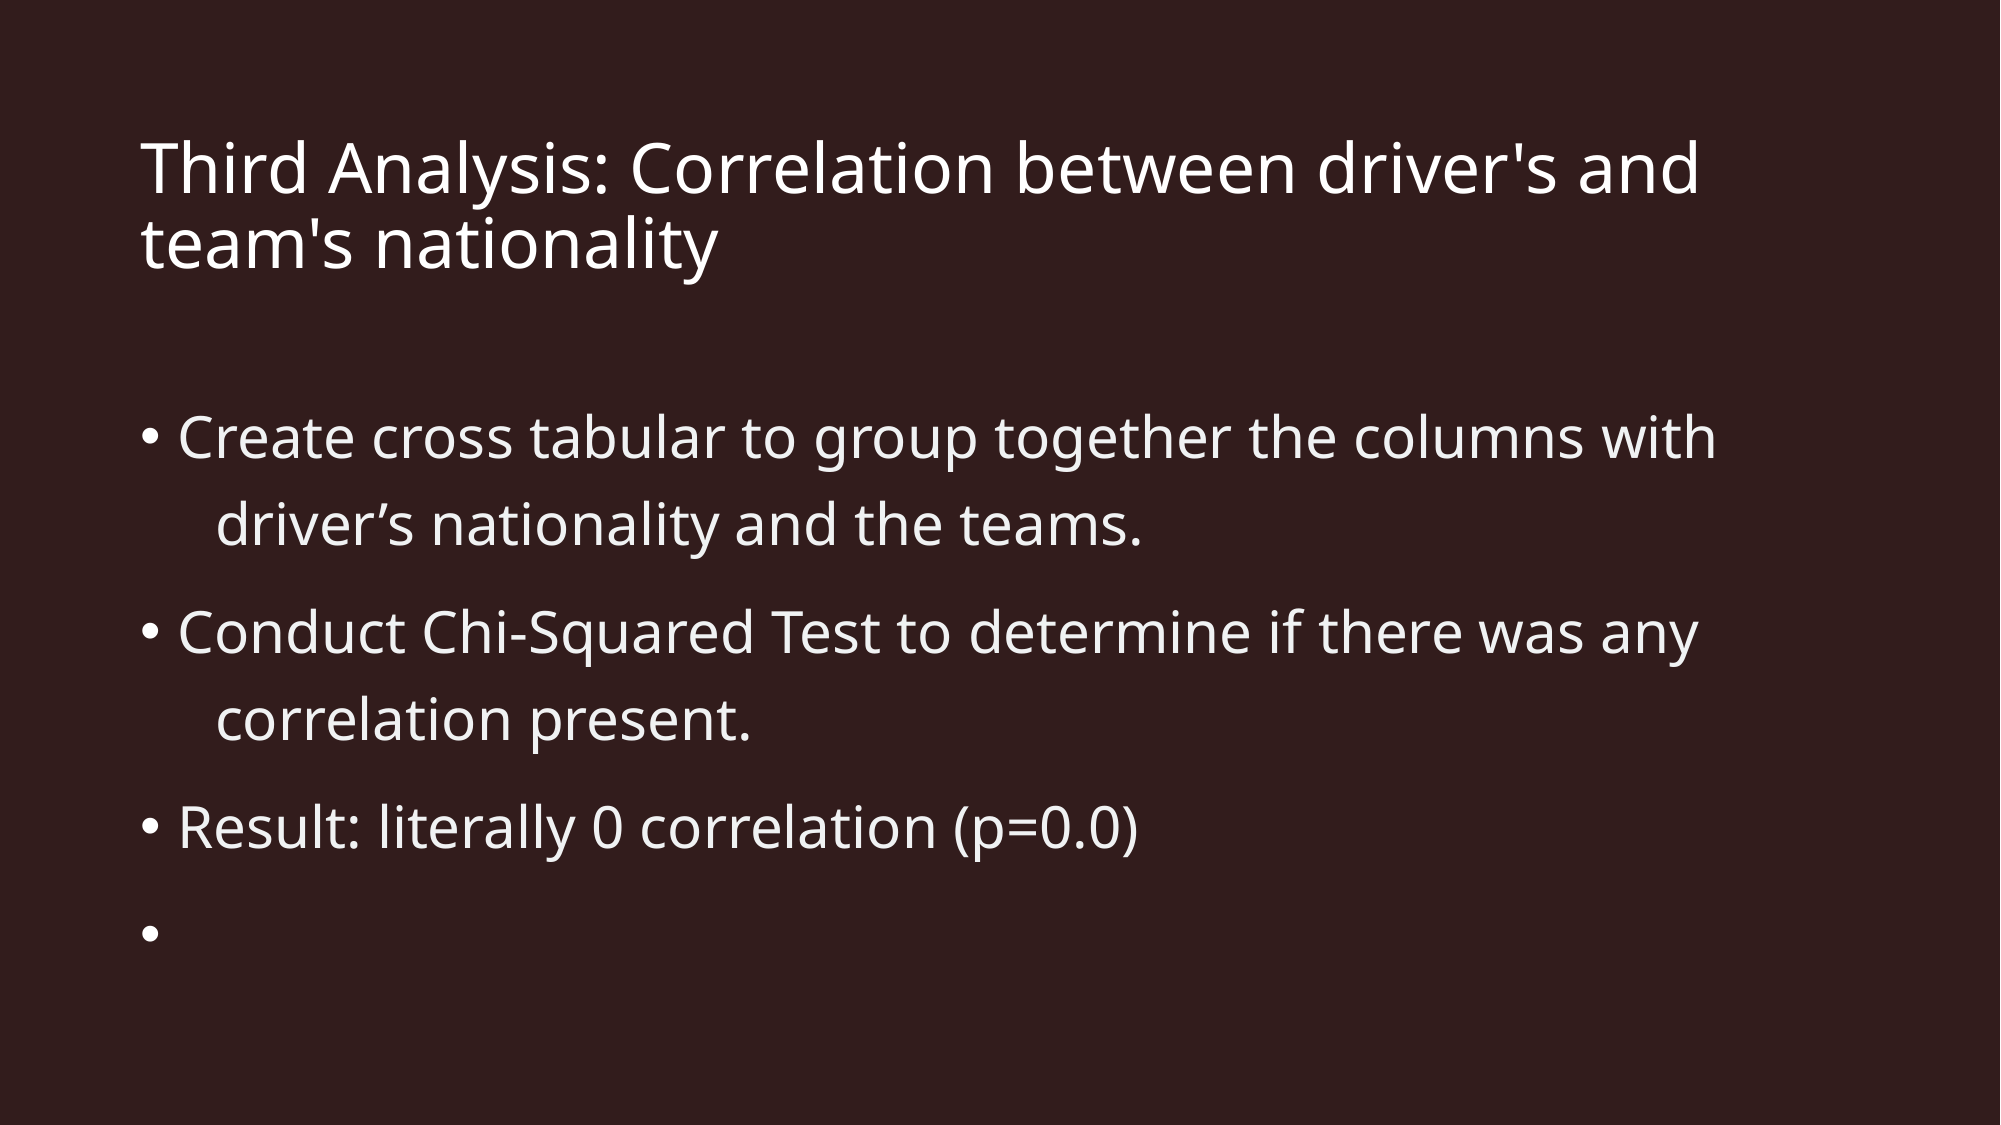

# Third Analysis: Correlation between driver's and team's nationality
Create cross tabular to group together the columns with driver’s nationality and the teams.
Conduct Chi-Squared Test to determine if there was any correlation present.
Result: literally 0 correlation (p=0.0)